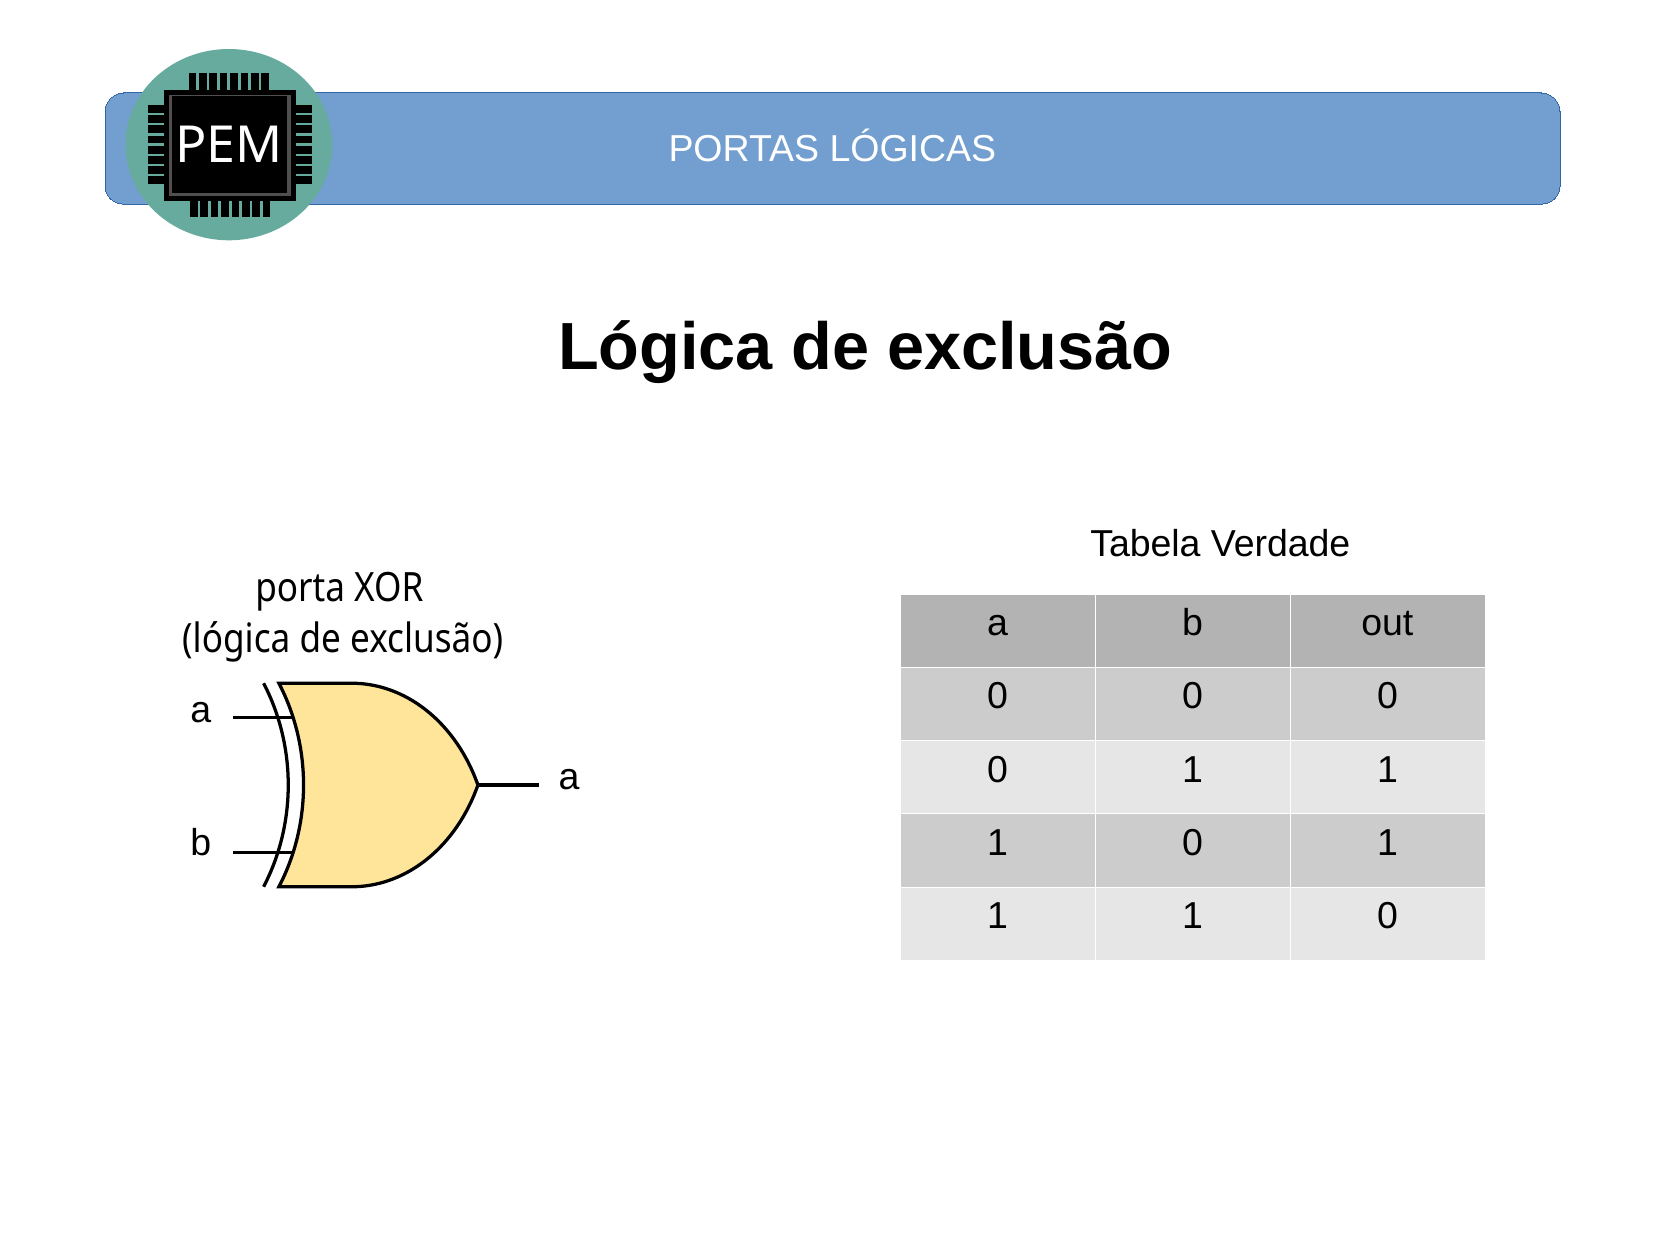

PORTAS LÓGICAS
Lógica de exclusão
Tabela Verdade
| a | b | out |
| --- | --- | --- |
| 0 | 0 | 0 |
| 0 | 1 | 1 |
| 1 | 0 | 1 |
| 1 | 1 | 0 |
a
a
b